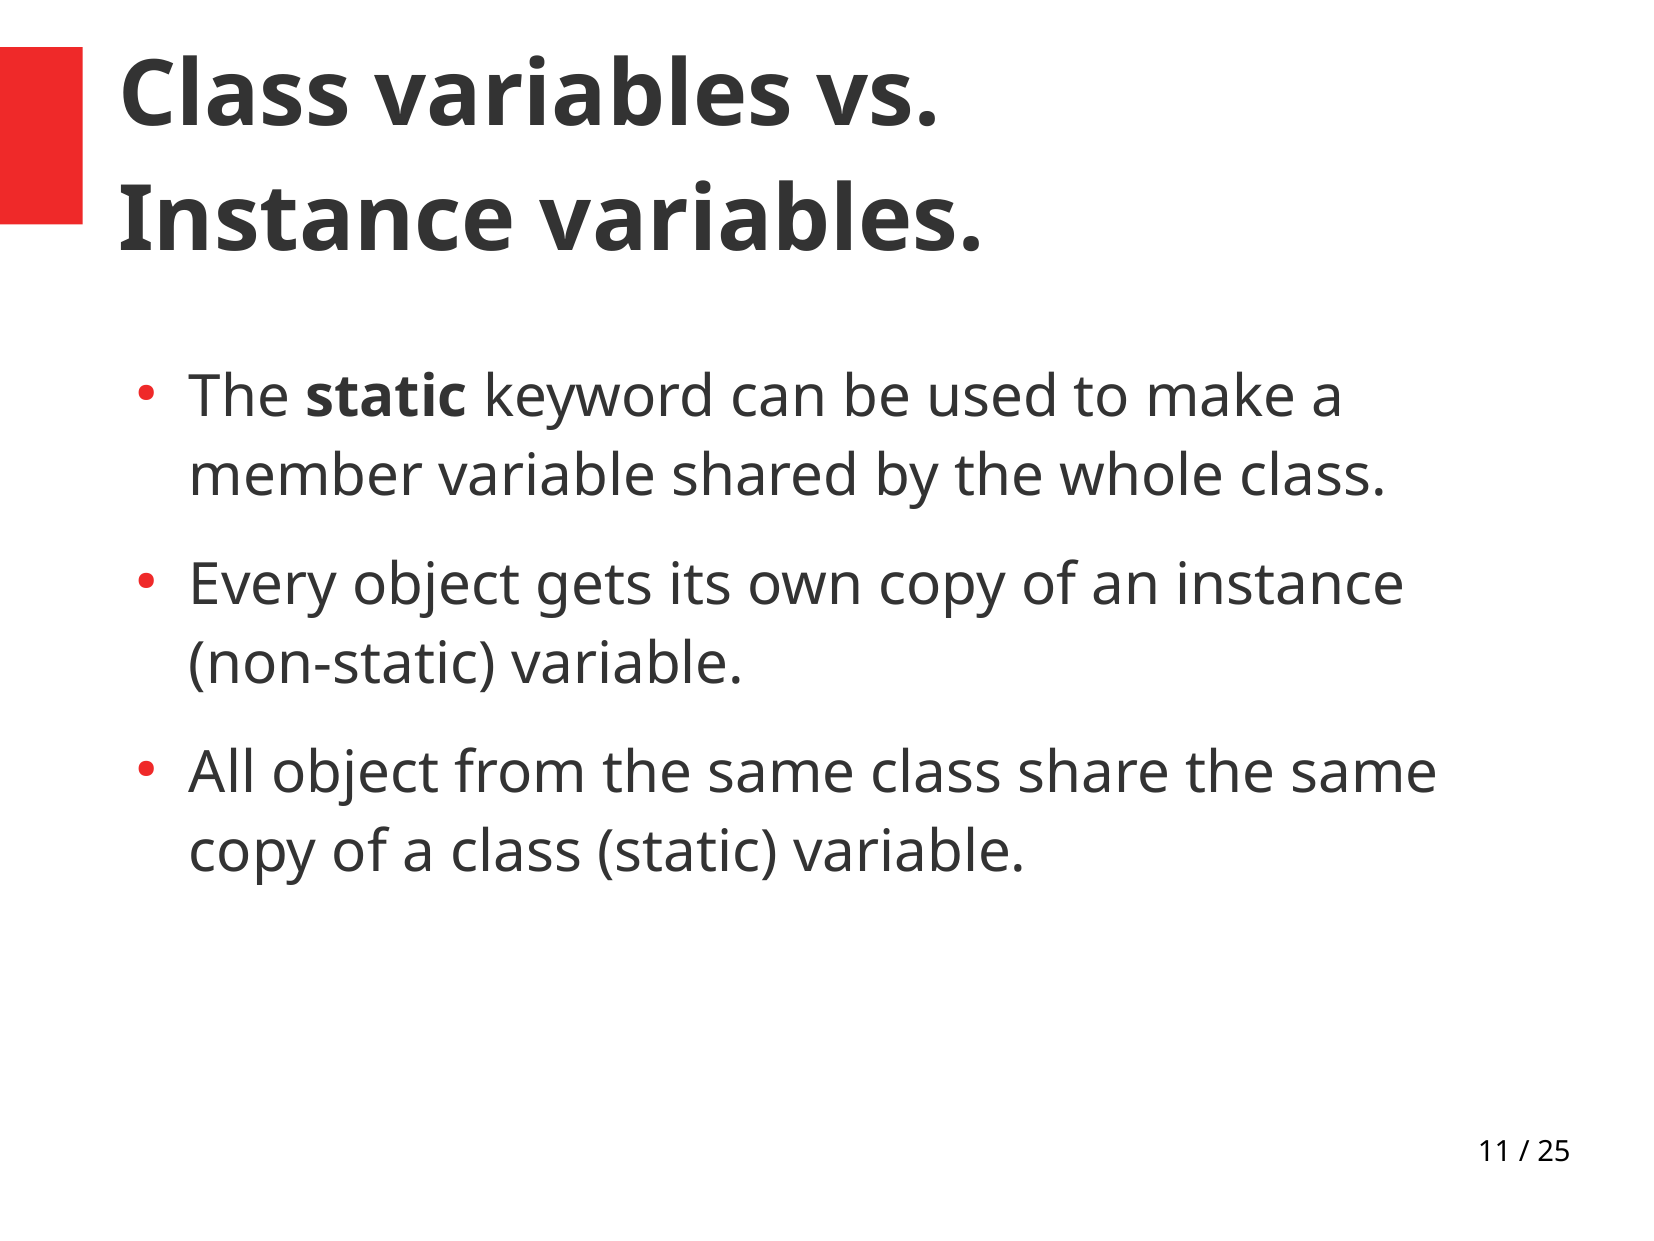

# Class variables vs. Instance variables.
The static keyword can be used to make a member variable shared by the whole class.
Every object gets its own copy of an instance (non-static) variable.
All object from the same class share the same copy of a class (static) variable.
11